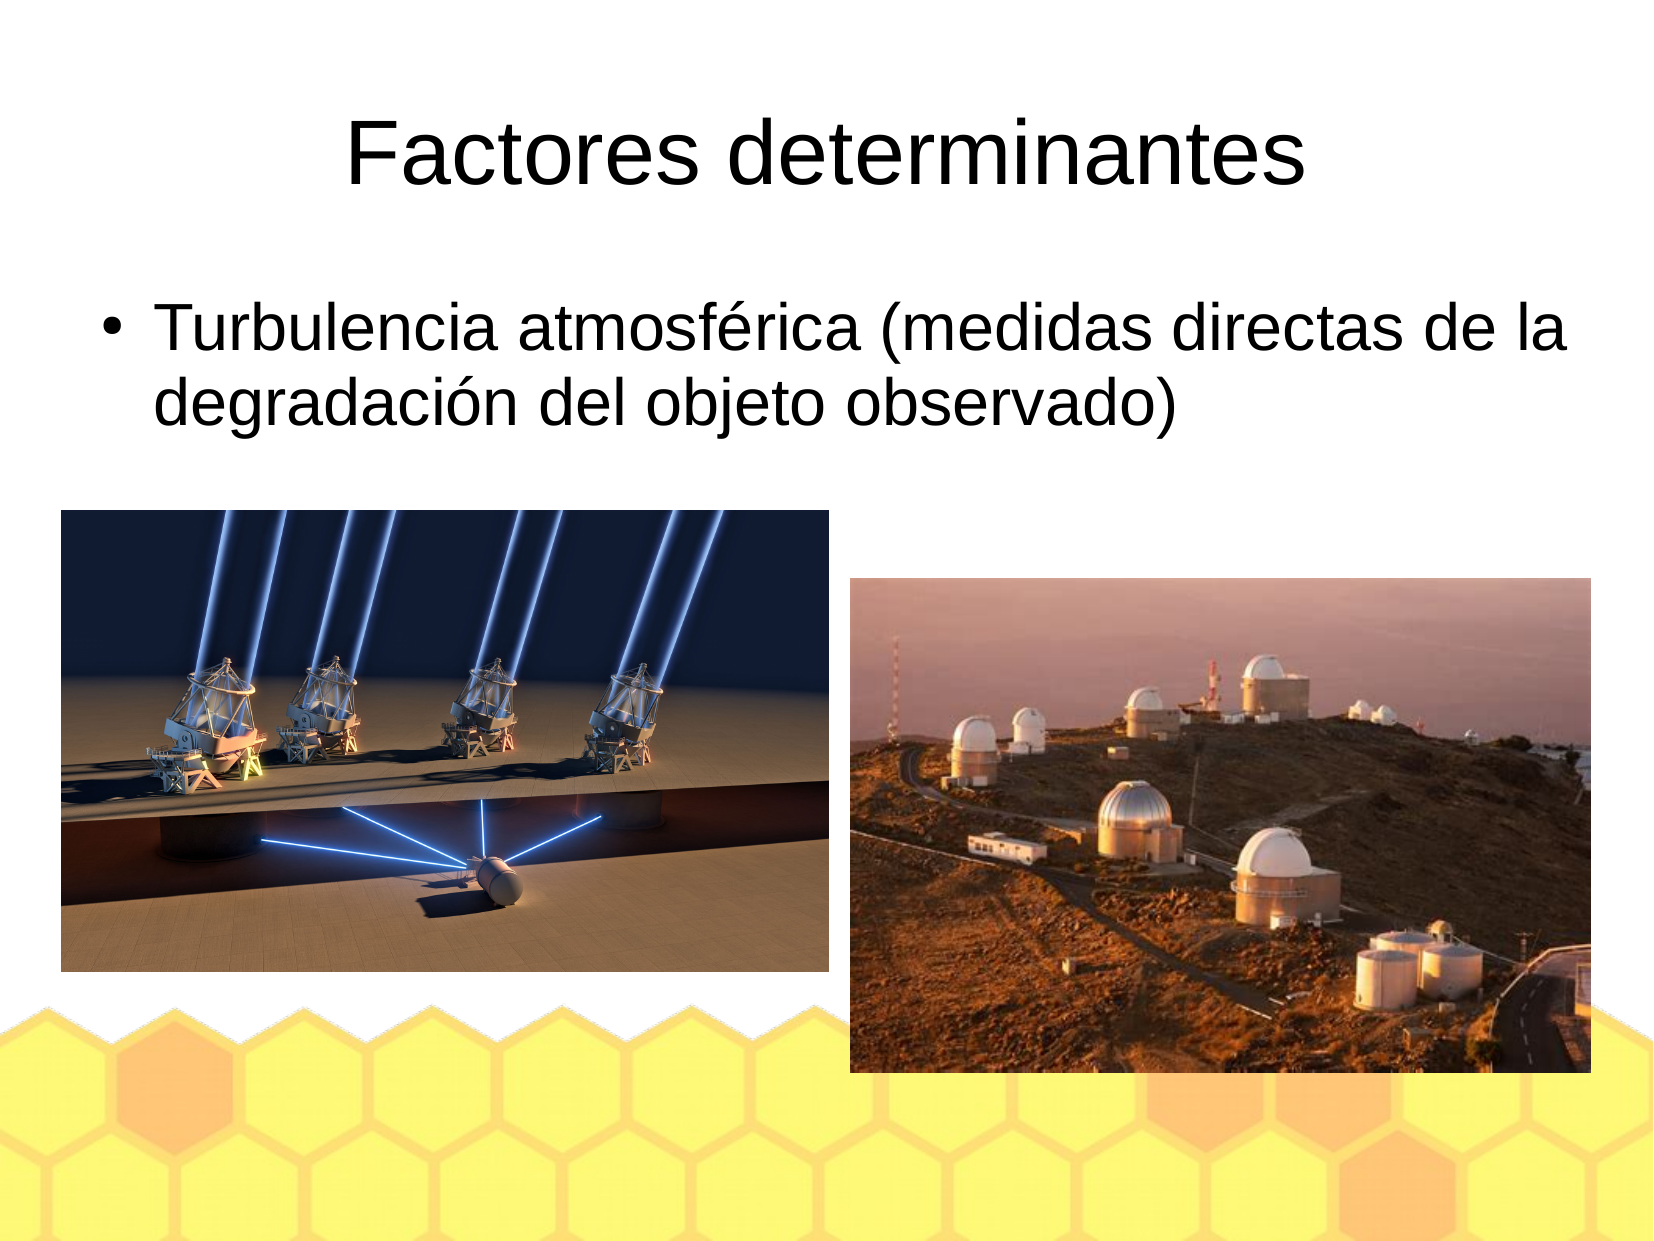

# Factores determinantes
Turbulencia atmosférica (medidas directas de la degradación del objeto observado)